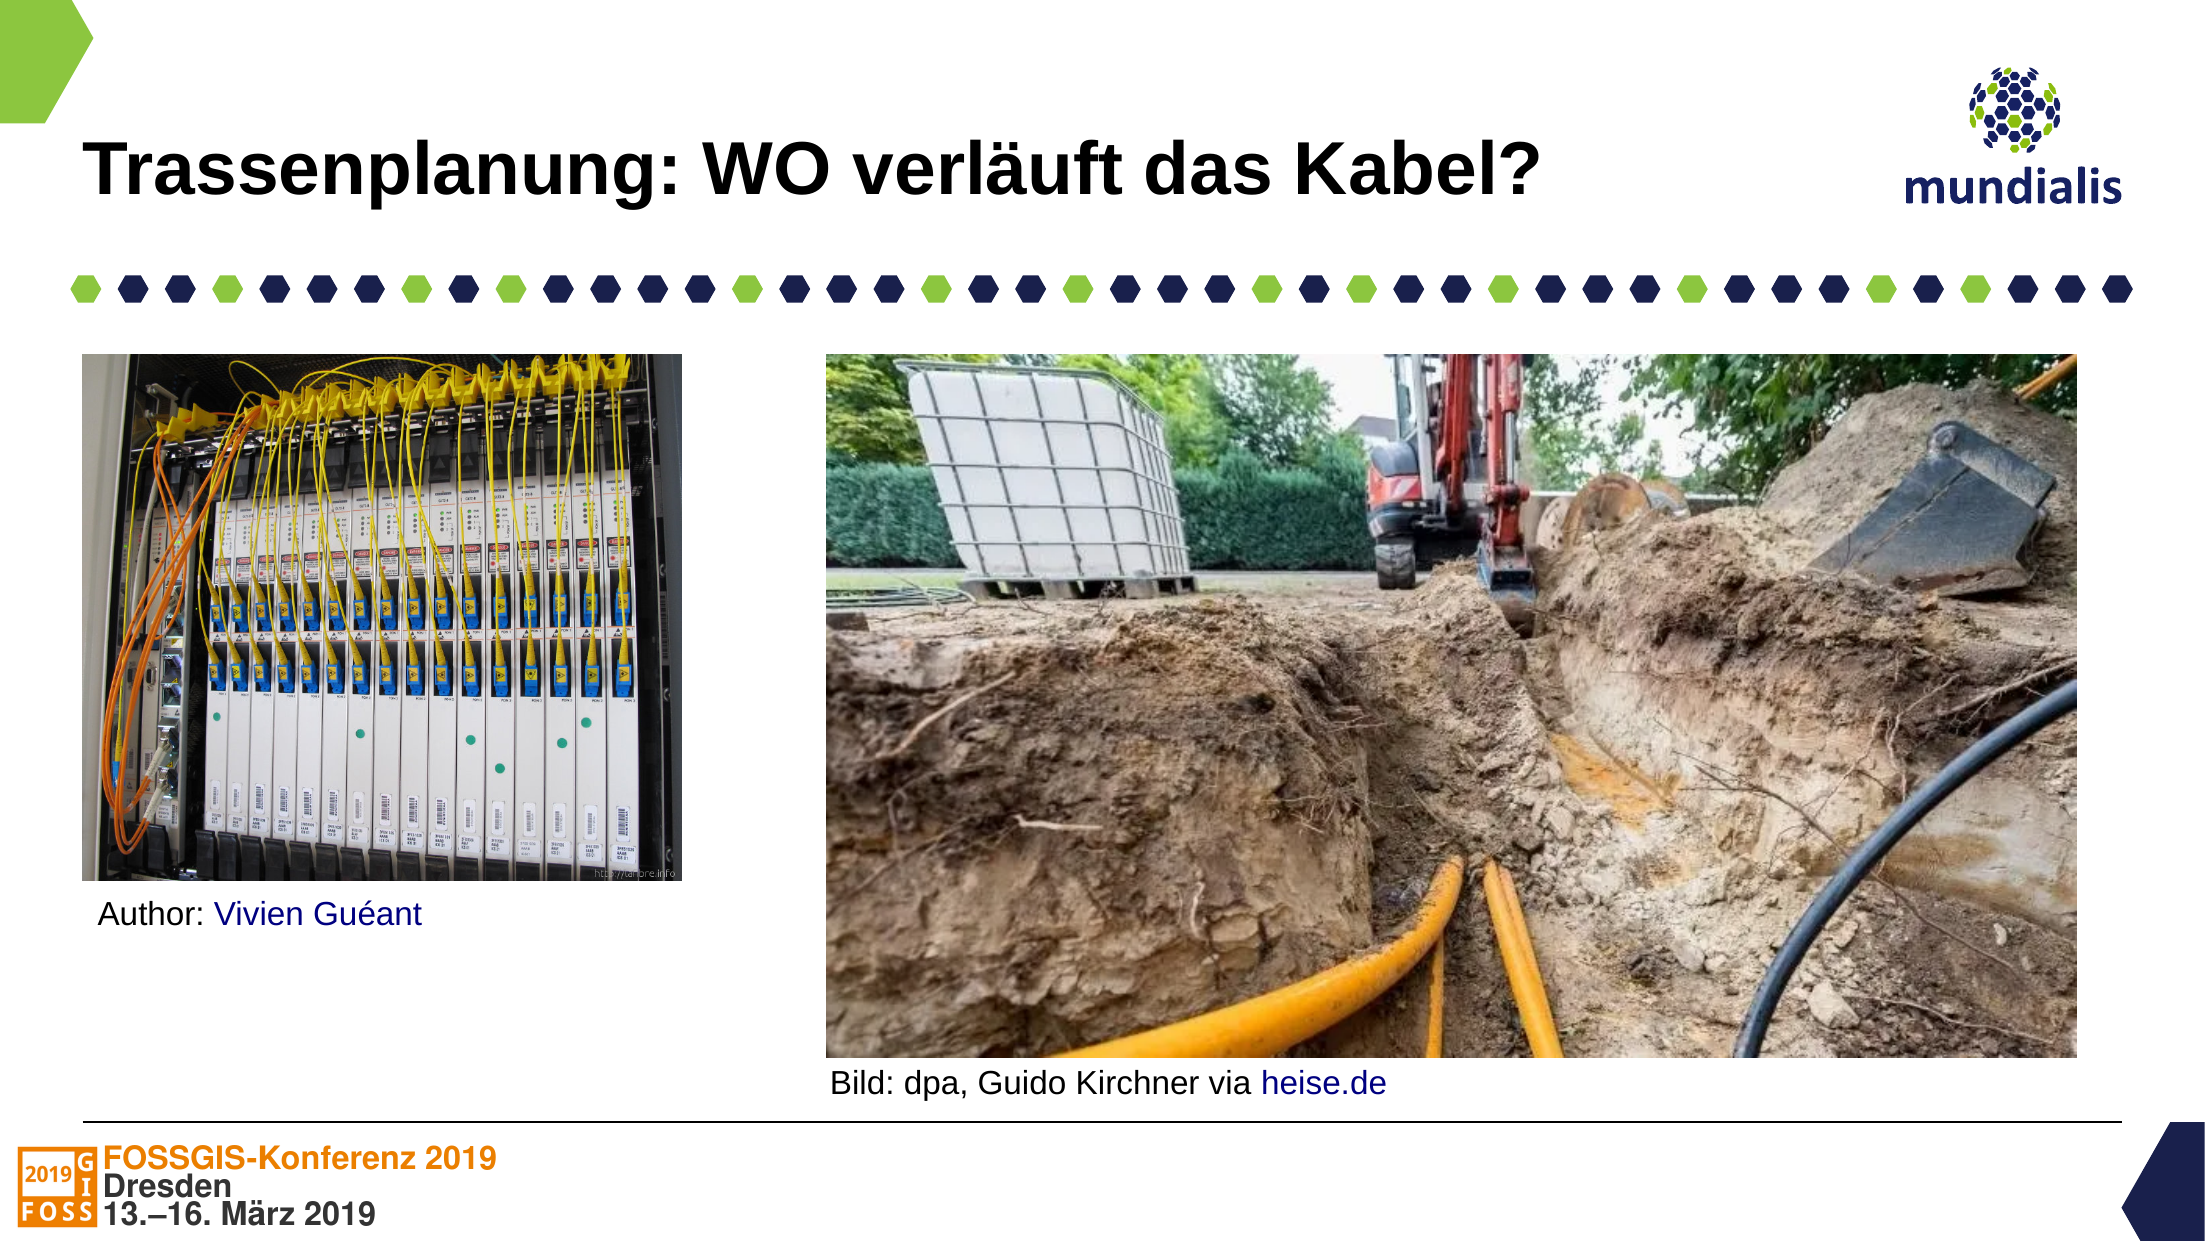

# Trassenplanung: WO verläuft das Kabel?
Author: Vivien Guéant
Bild: dpa, Guido Kirchner via heise.de